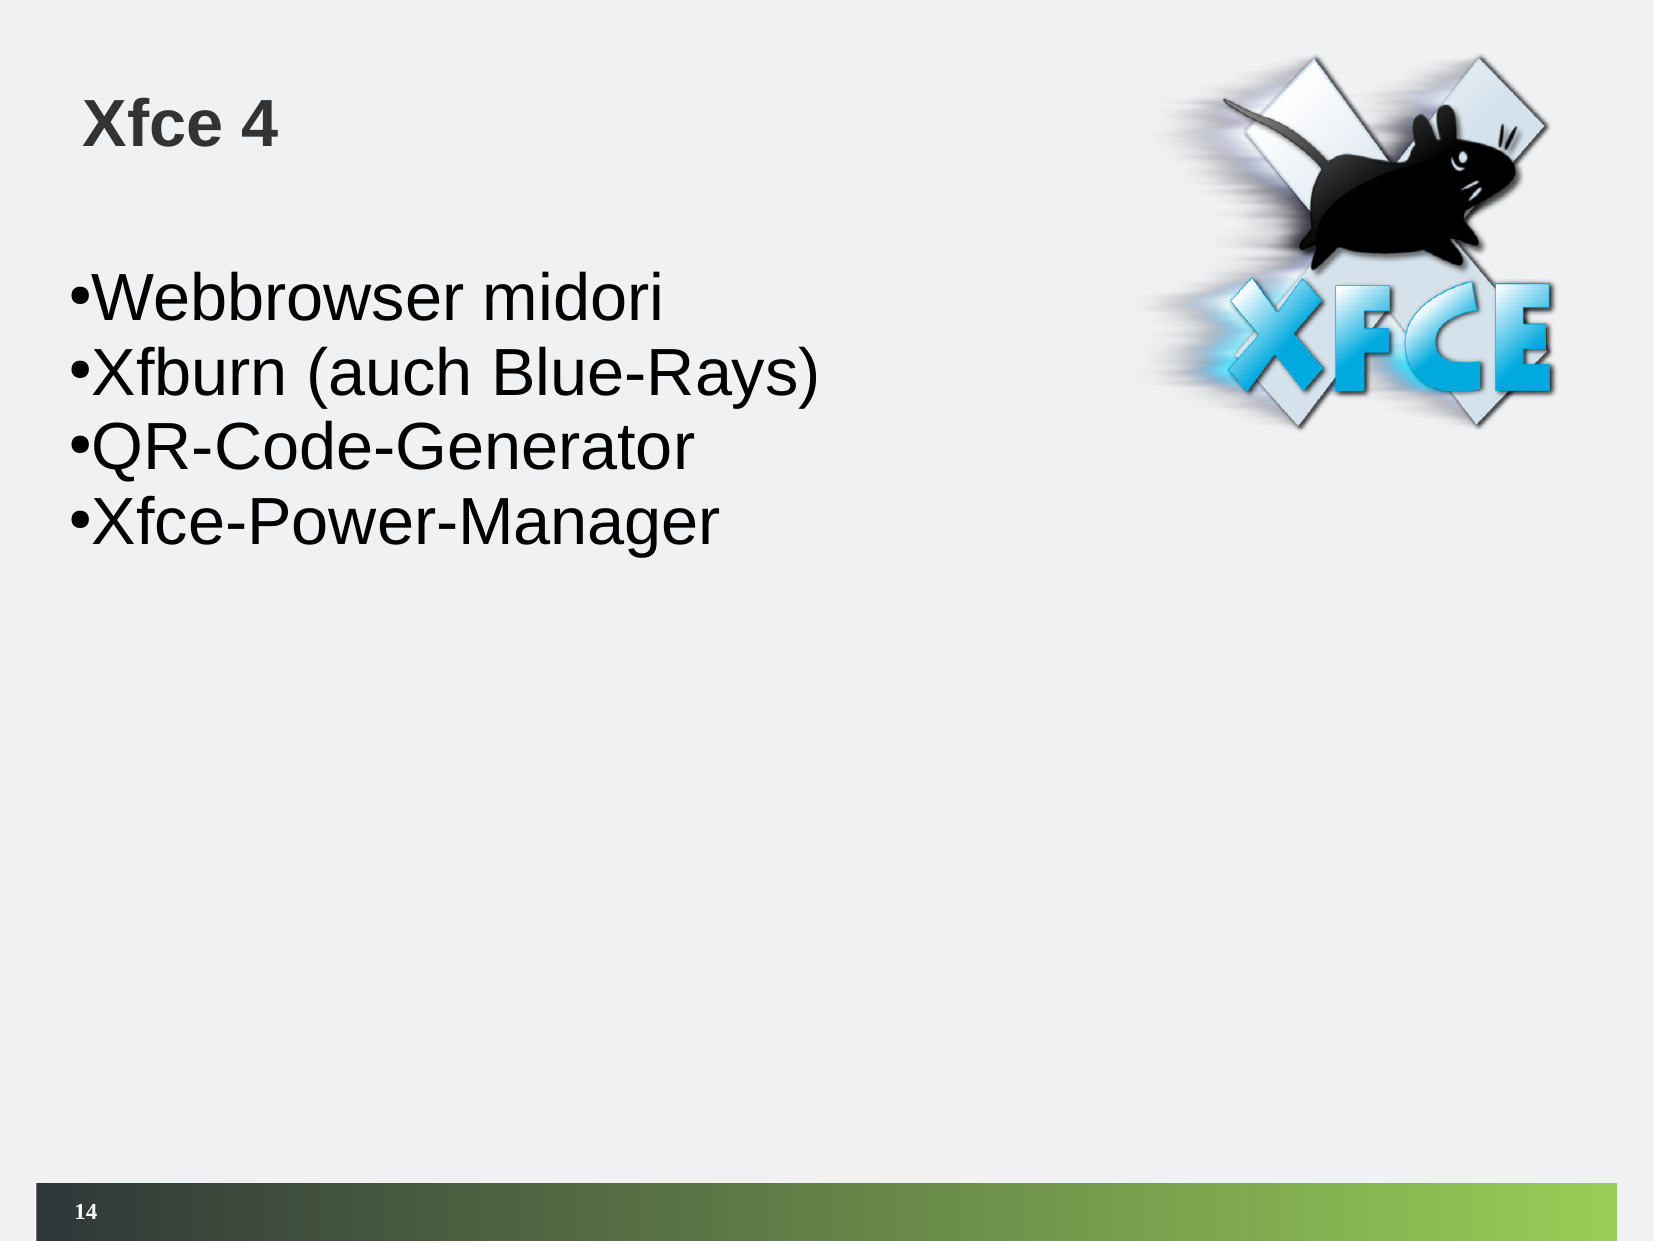

Webbrowser midori
Xfburn (auch Blue-Rays)
QR-Code-Generator
Xfce-Power-Manager
# Xfce 4
14